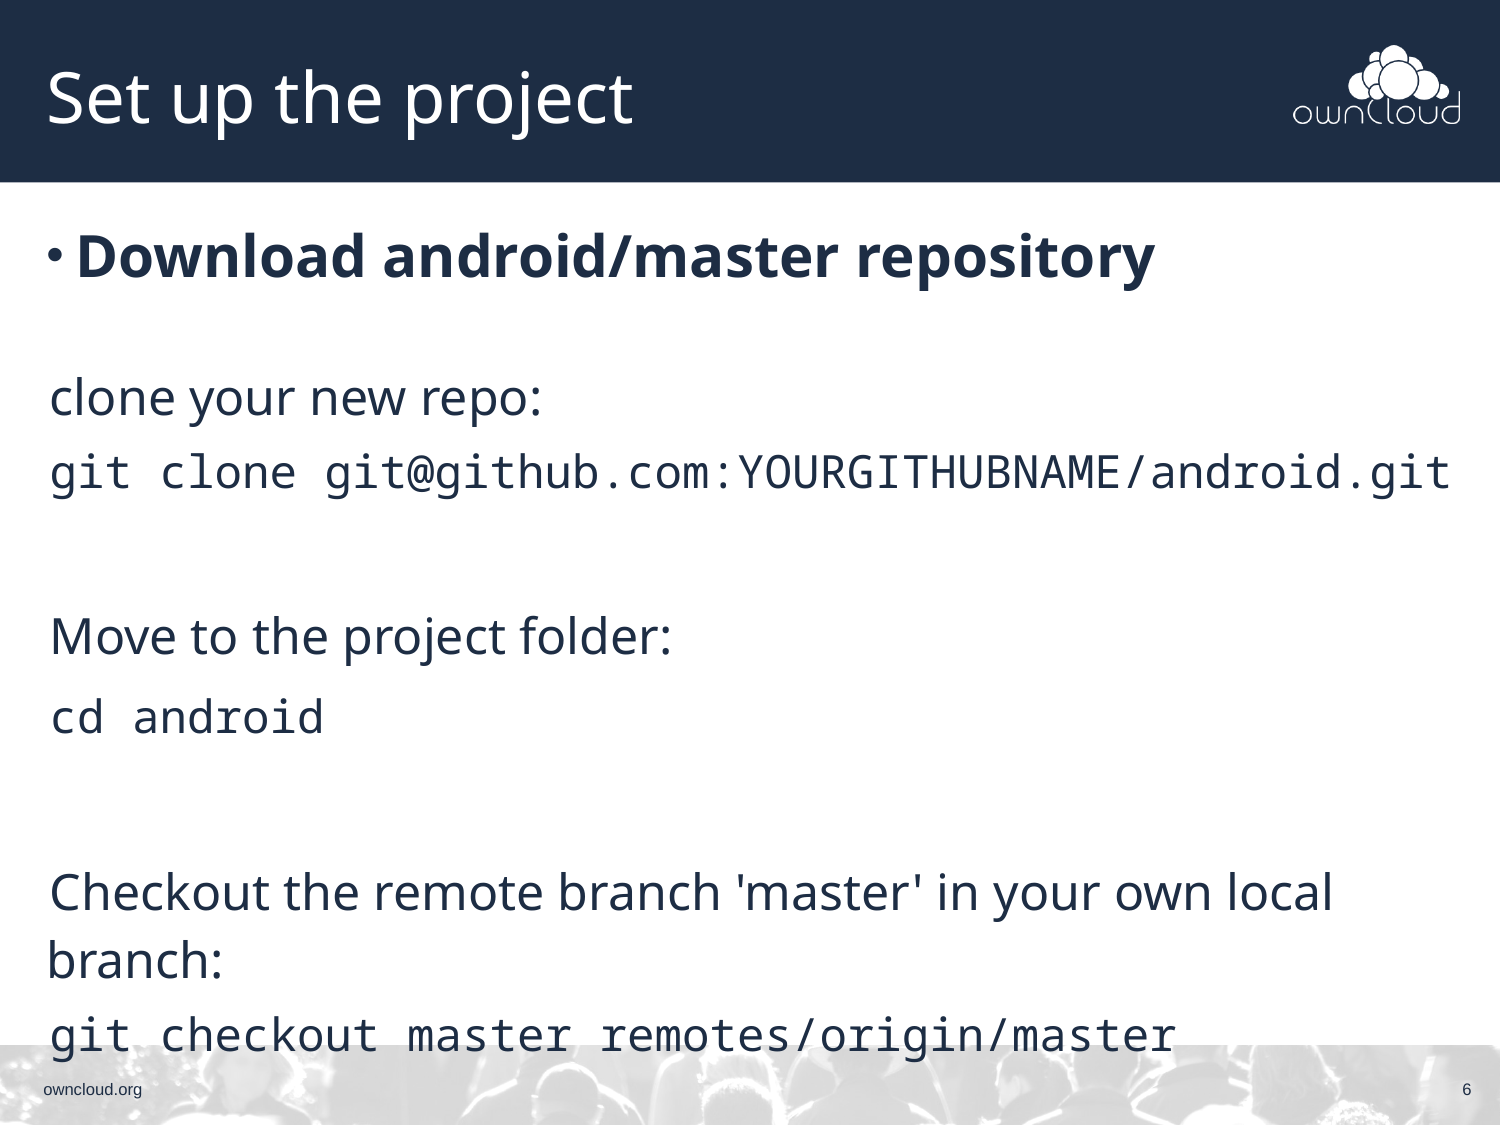

# Set up the project
Download android/master repository
clone your new repo:
git clone git@github.com:YOURGITHUBNAME/android.git
Move to the project folder:
cd android
Checkout the remote branch 'master' in your own local branch:
git checkout master remotes/origin/master